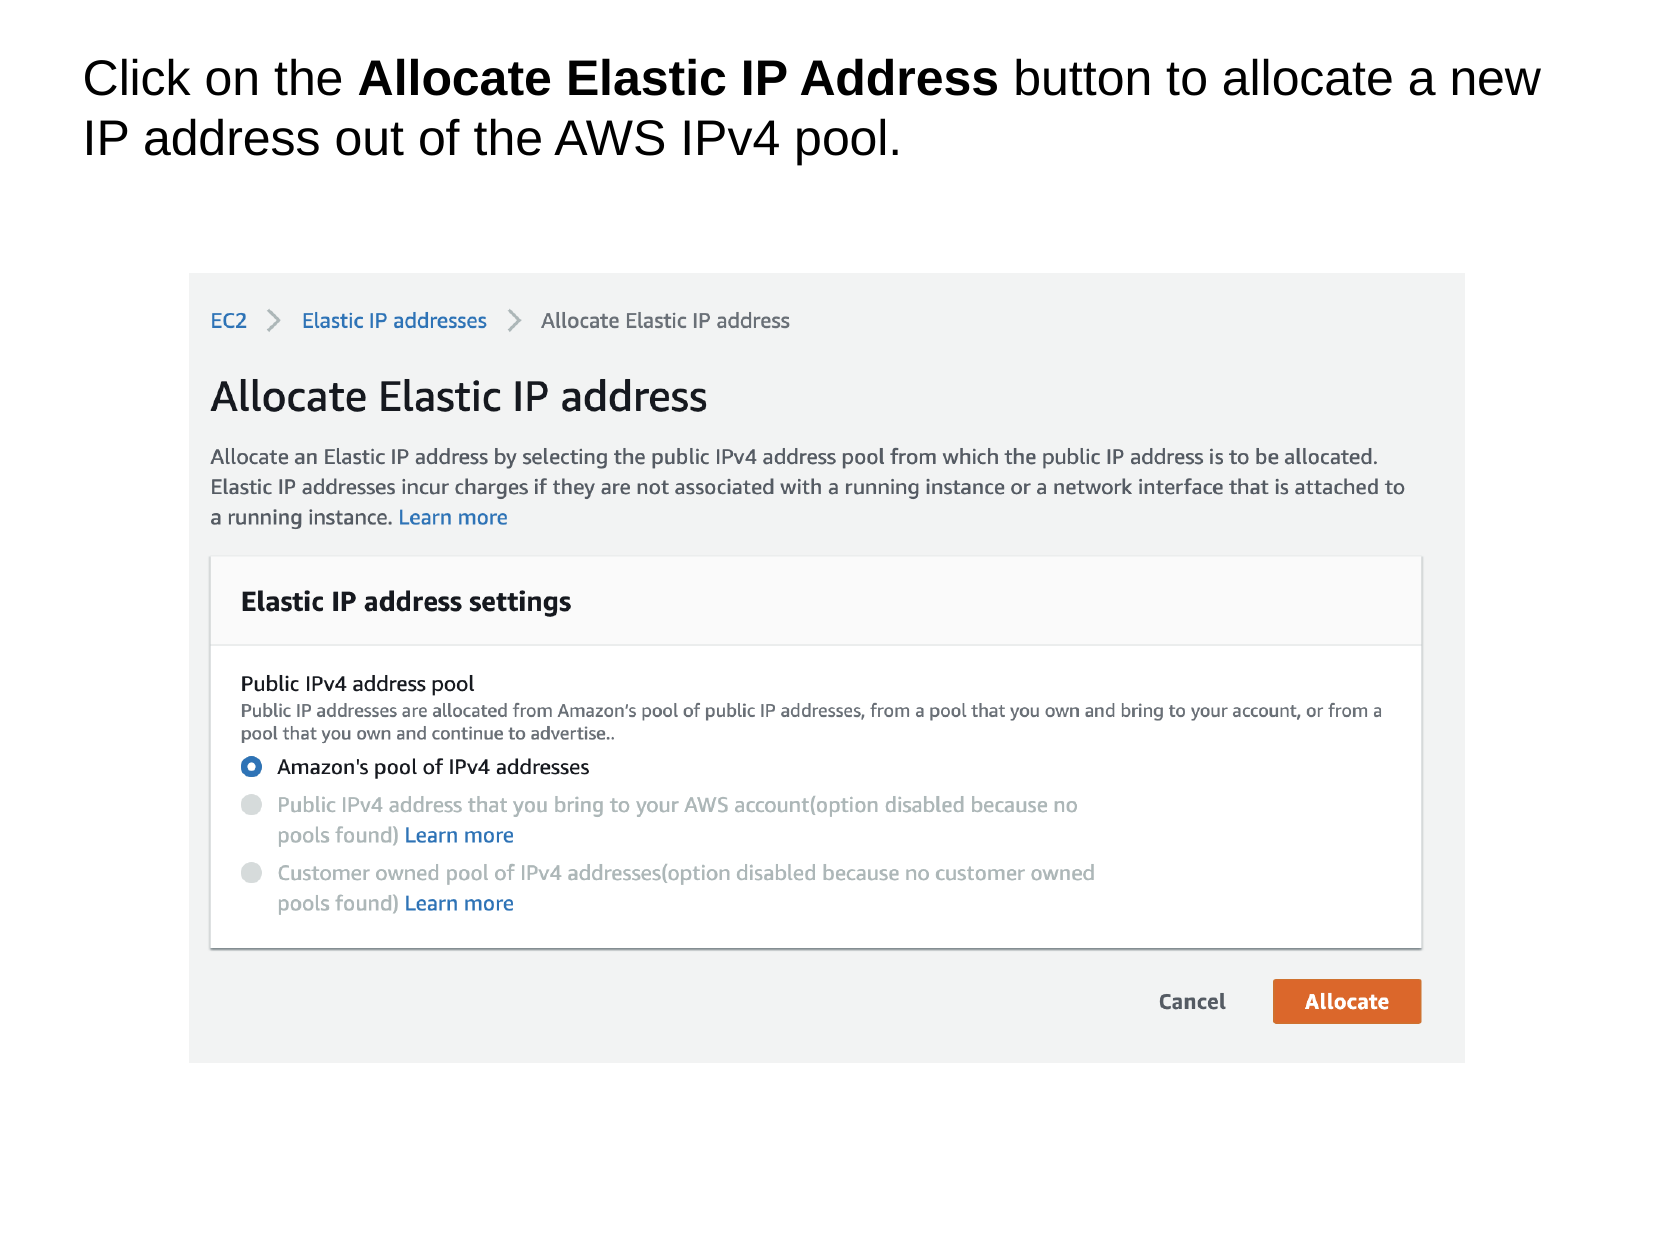

# Click on the Allocate Elastic IP Address button to allocate a new IP address out of the AWS IPv4 pool.